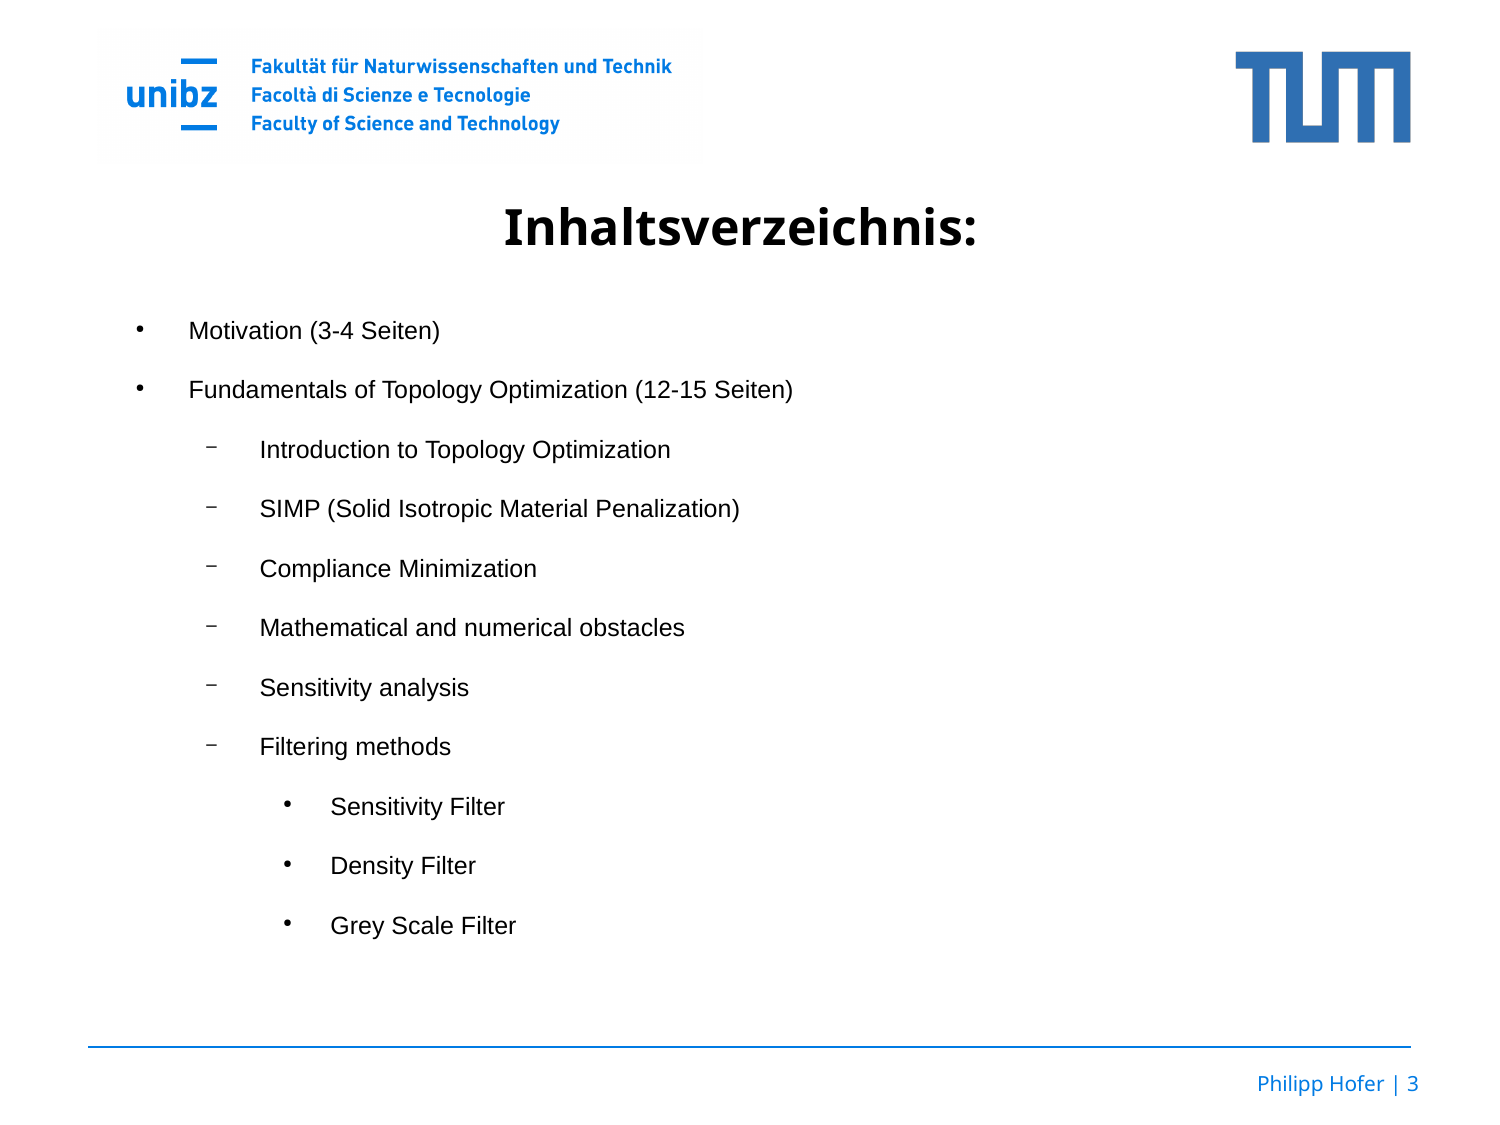

Inhaltsverzeichnis:
Motivation (3-4 Seiten)
Fundamentals of Topology Optimization (12-15 Seiten)
Introduction to Topology Optimization
SIMP (Solid Isotropic Material Penalization)
Compliance Minimization
Mathematical and numerical obstacles
Sensitivity analysis
Filtering methods
Sensitivity Filter
Density Filter
Grey Scale Filter